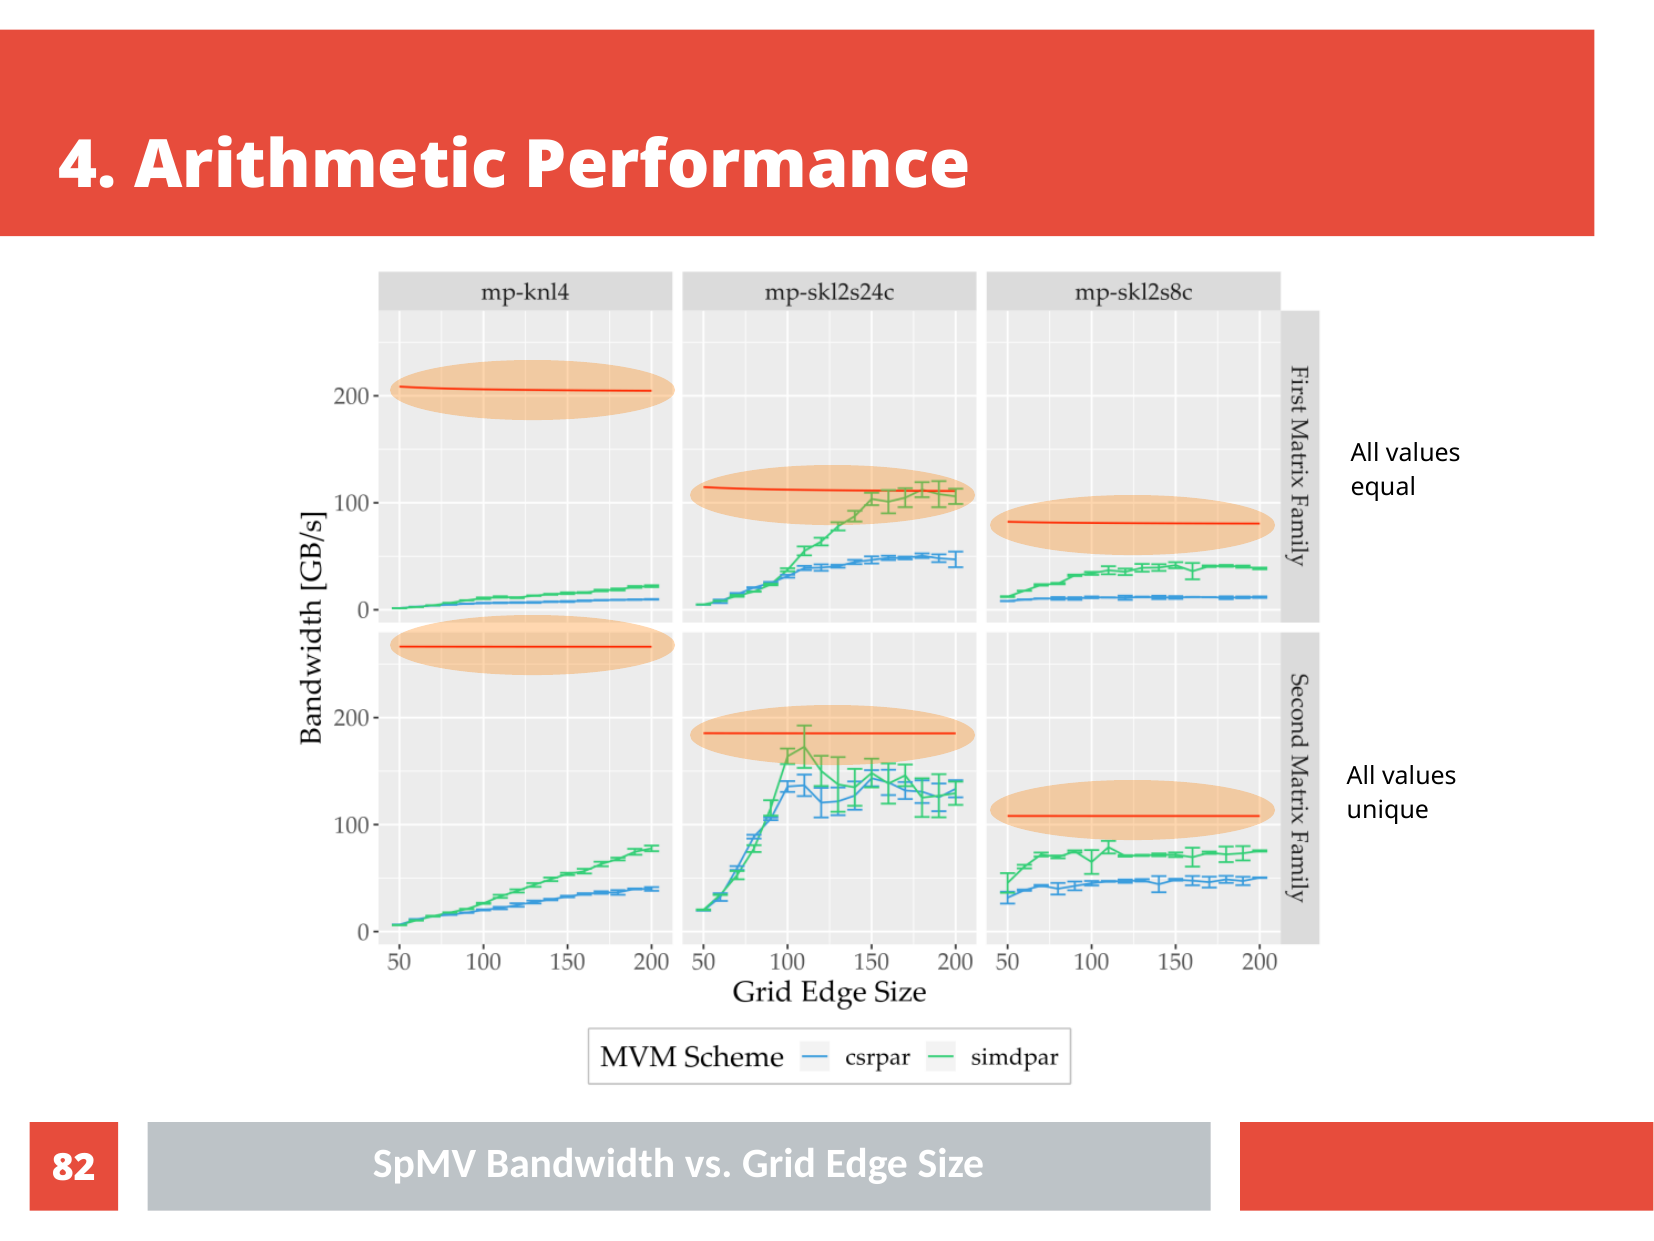

# 4. Arithmetic Performance
All values
equal
All values unique
82
SpMV Bandwidth vs. Grid Edge Size